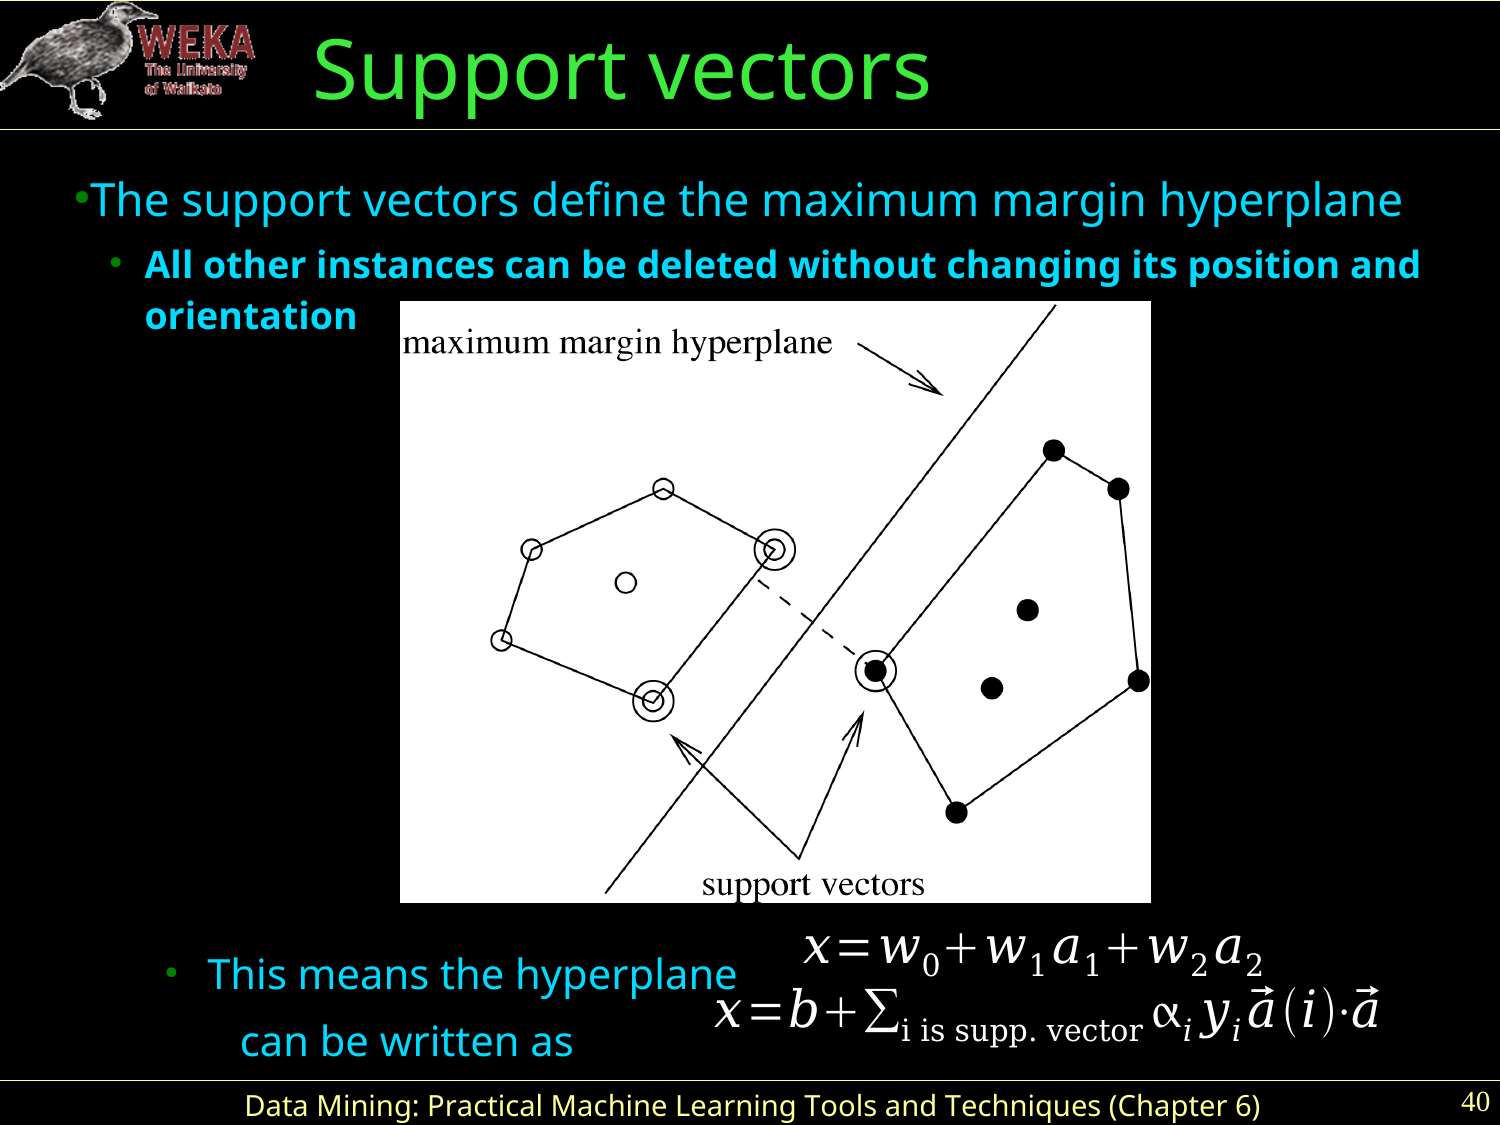

# Support vectors
The support vectors define the maximum margin hyperplane
All other instances can be deleted without changing its position and orientation
This means the hyperplane
	can be written as
Data Mining: Practical Machine Learning Tools and Techniques (Chapter 6)
40